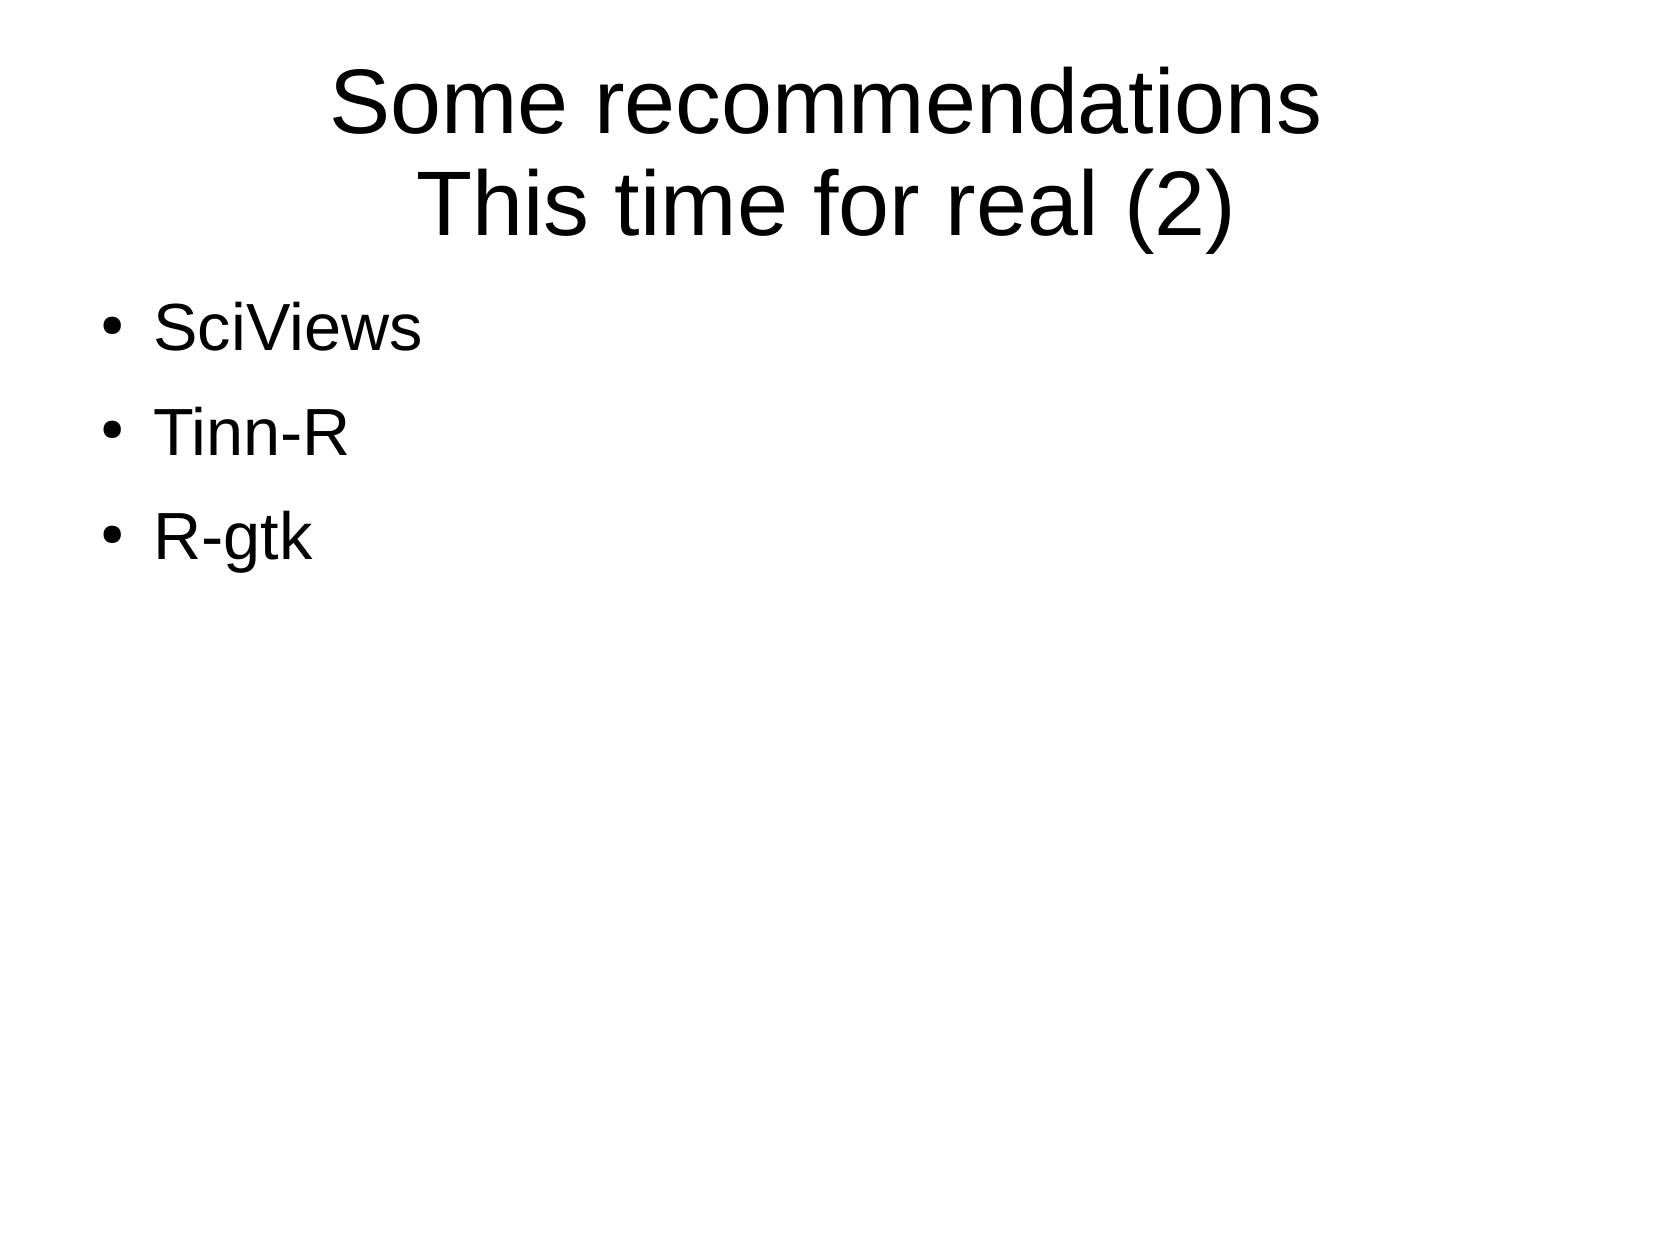

# Some recommendations This time for real (2)
SciViews
Tinn-R
R-gtk